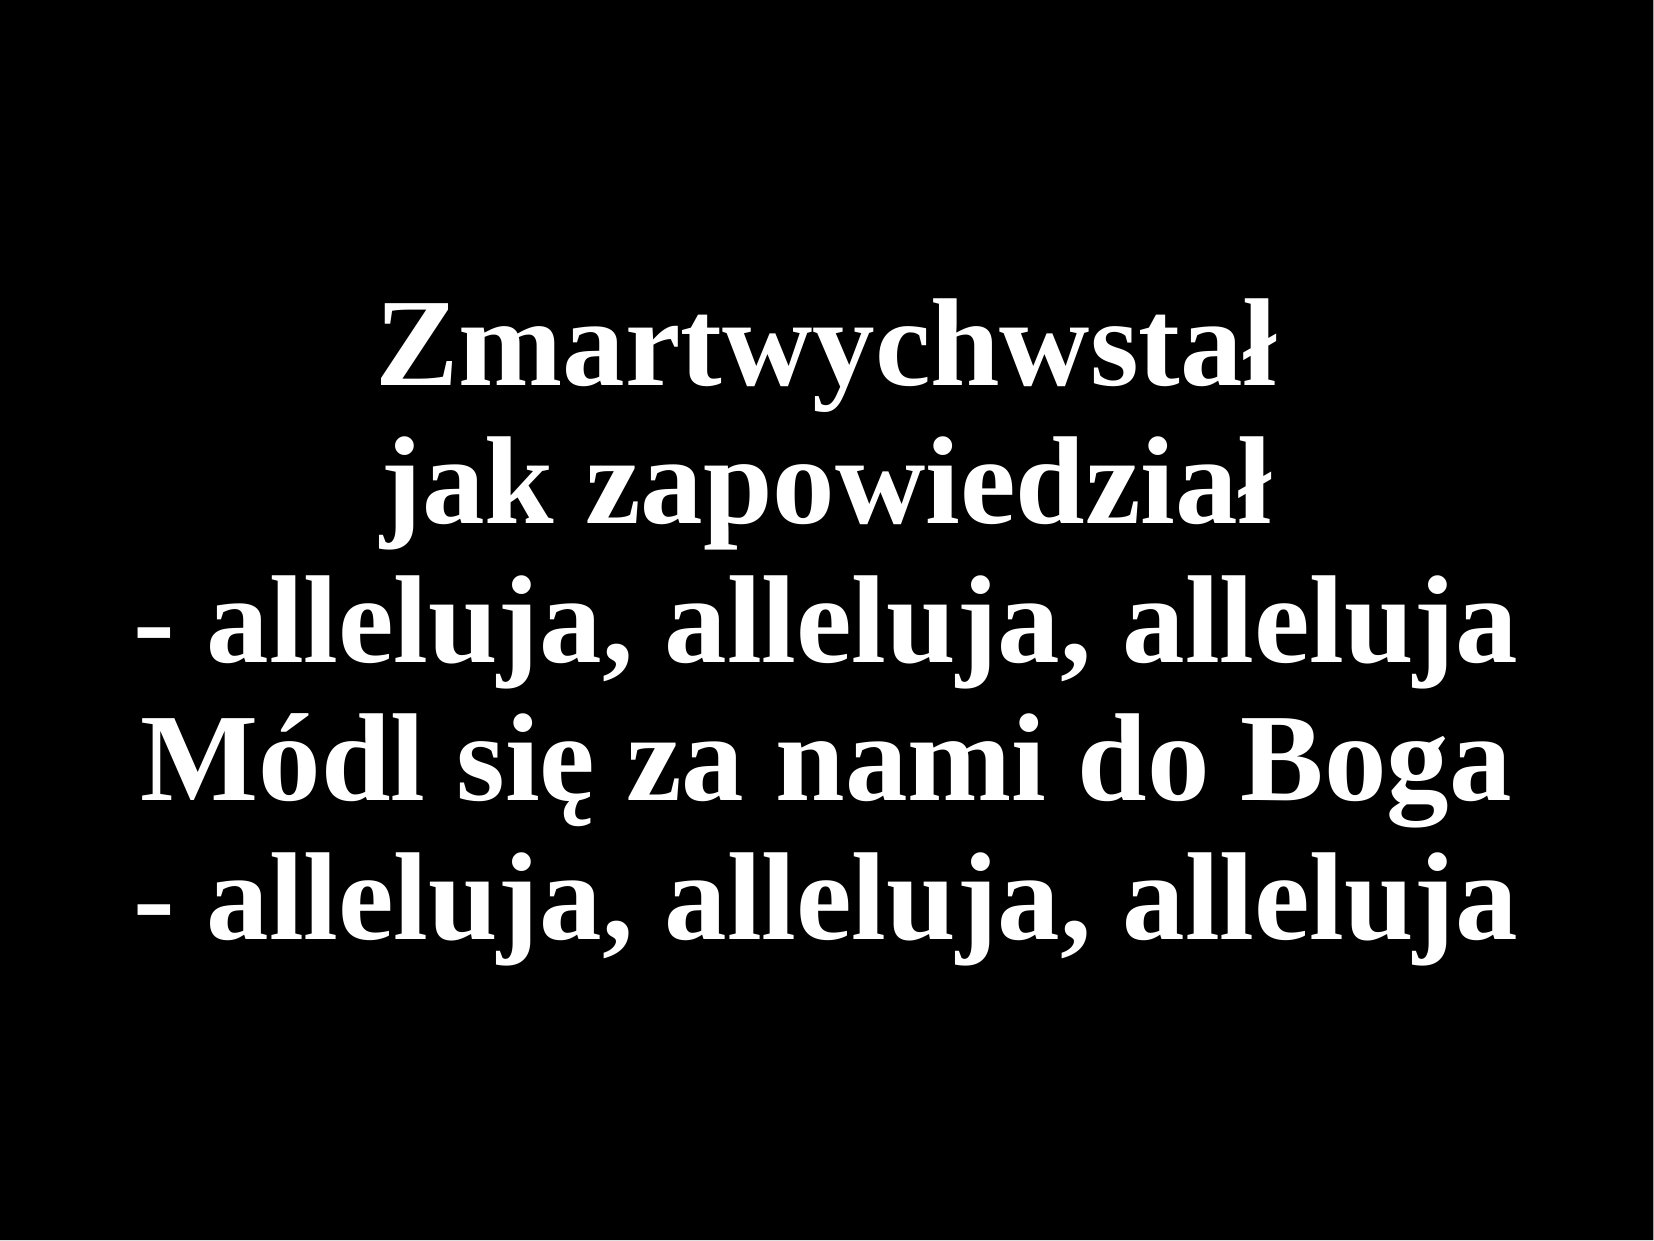

# Zmartwychwstał jak zapowiedział - alleluja, alleluja, alleluja Módl się za nami do Boga - alleluja, alleluja, alleluja